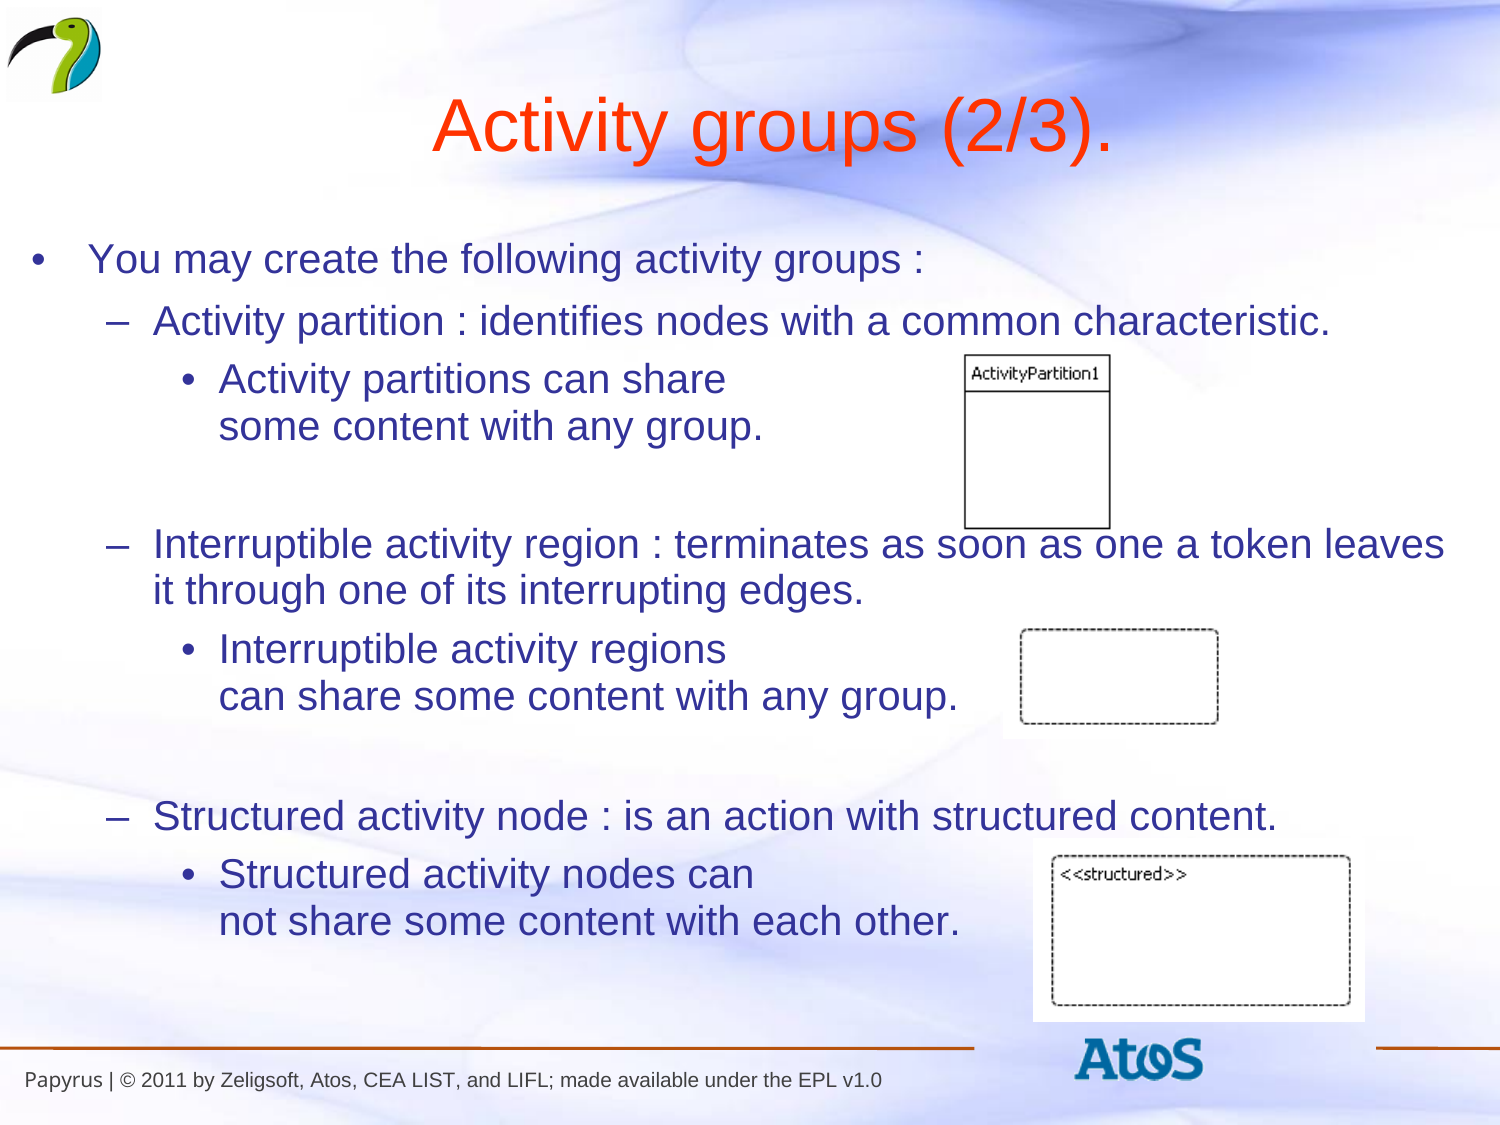

# Activity groups (2/3).
You may create the following activity groups :
Activity partition : identifies nodes with a common characteristic.
Activity partitions can share
some content with any group.
Interruptible activity region : terminates as soon as one a token leaves it through one of its interrupting edges.
Interruptible activity regions
can share some content with any group.
Structured activity node : is an action with structured content.
Structured activity nodes can
not share some content with each other.